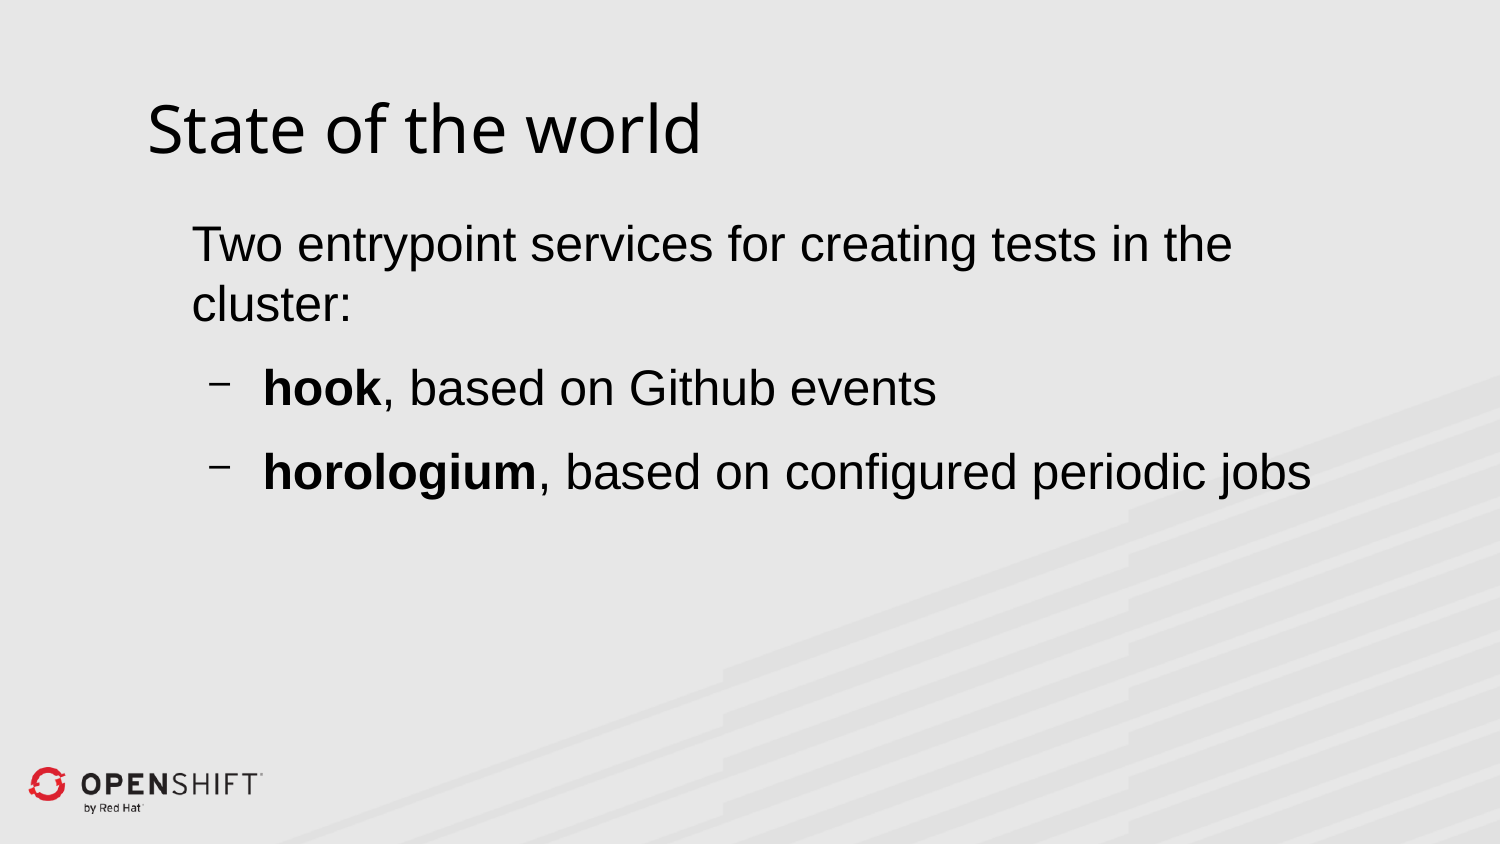

State of the world
# Two entrypoint services for creating tests in the cluster:
hook, based on Github events
horologium, based on configured periodic jobs